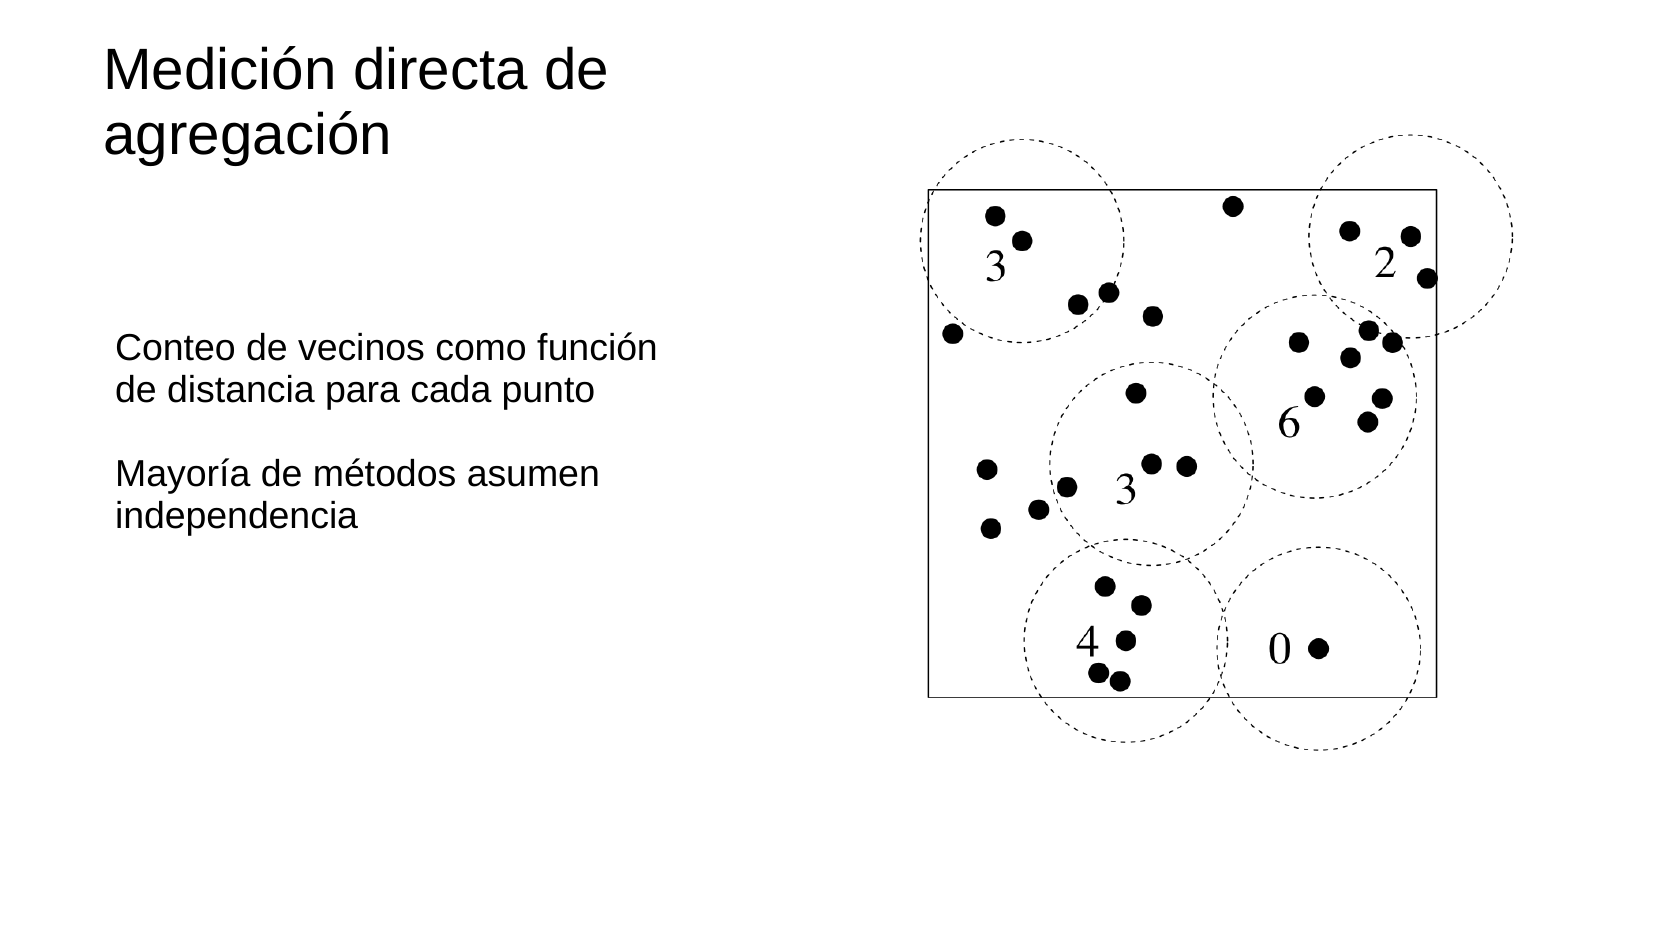

Medición directa de agregación
Conteo de vecinos como función de distancia para cada punto
Mayoría de métodos asumen independencia